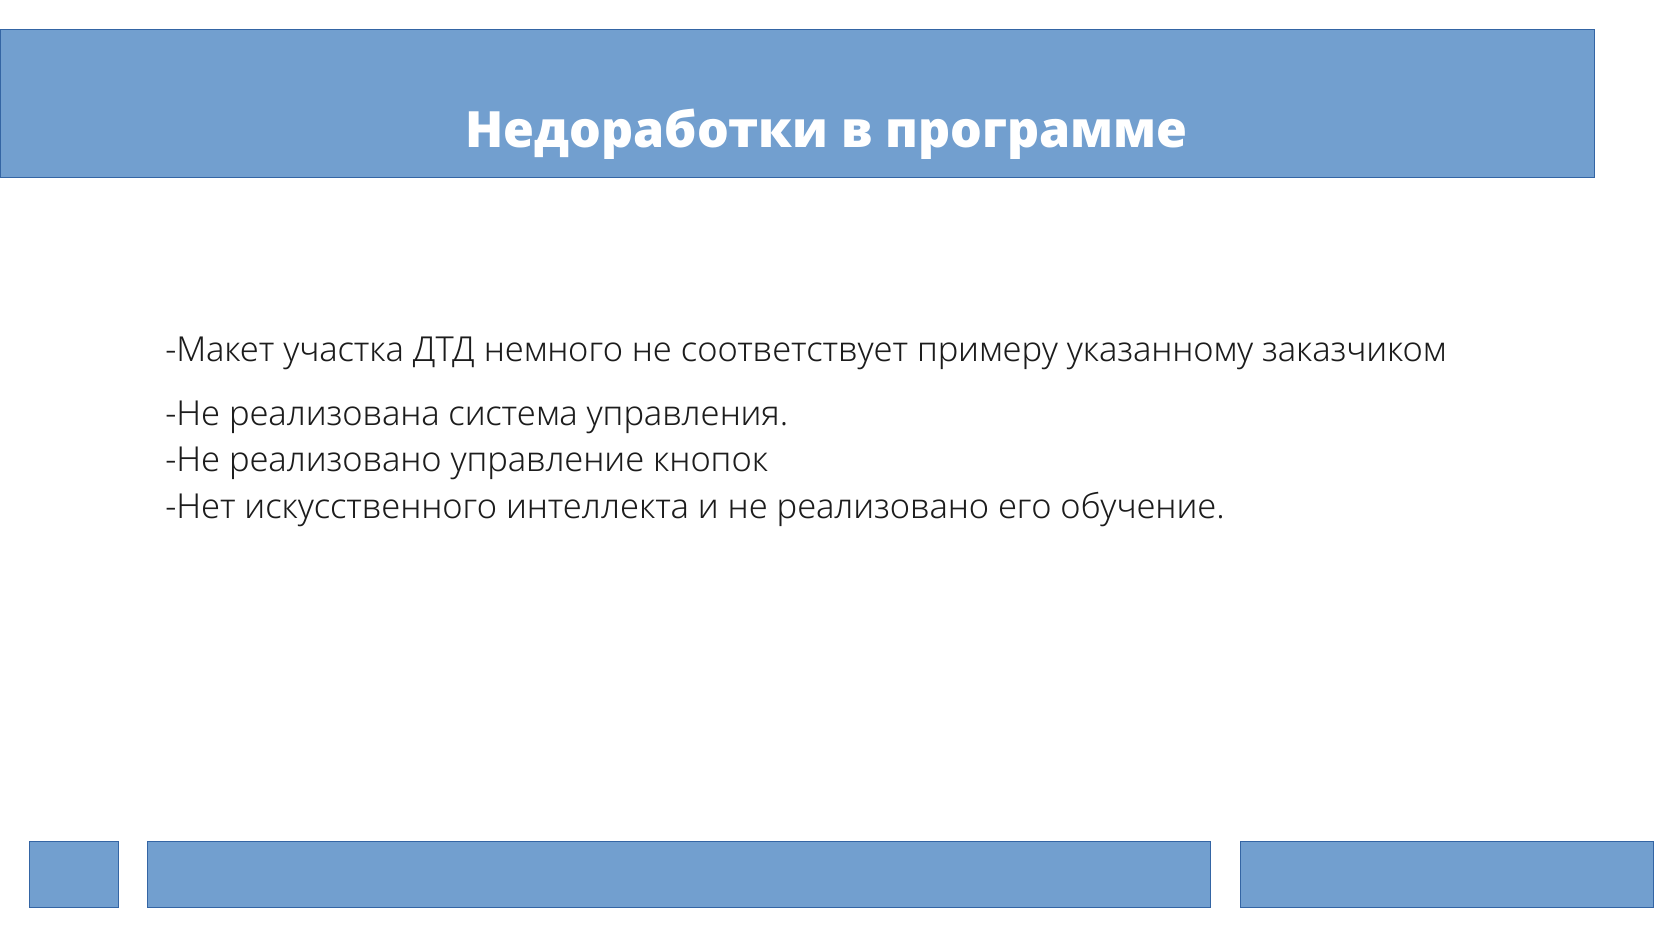

# Недоработки в программе
-Макет участка ДТД немного не соответствует примеру указанному заказчиком
-Не реализована система управления.
-Не реализовано управление кнопок
-Нет искусственного интеллекта и не реализовано его обучение.